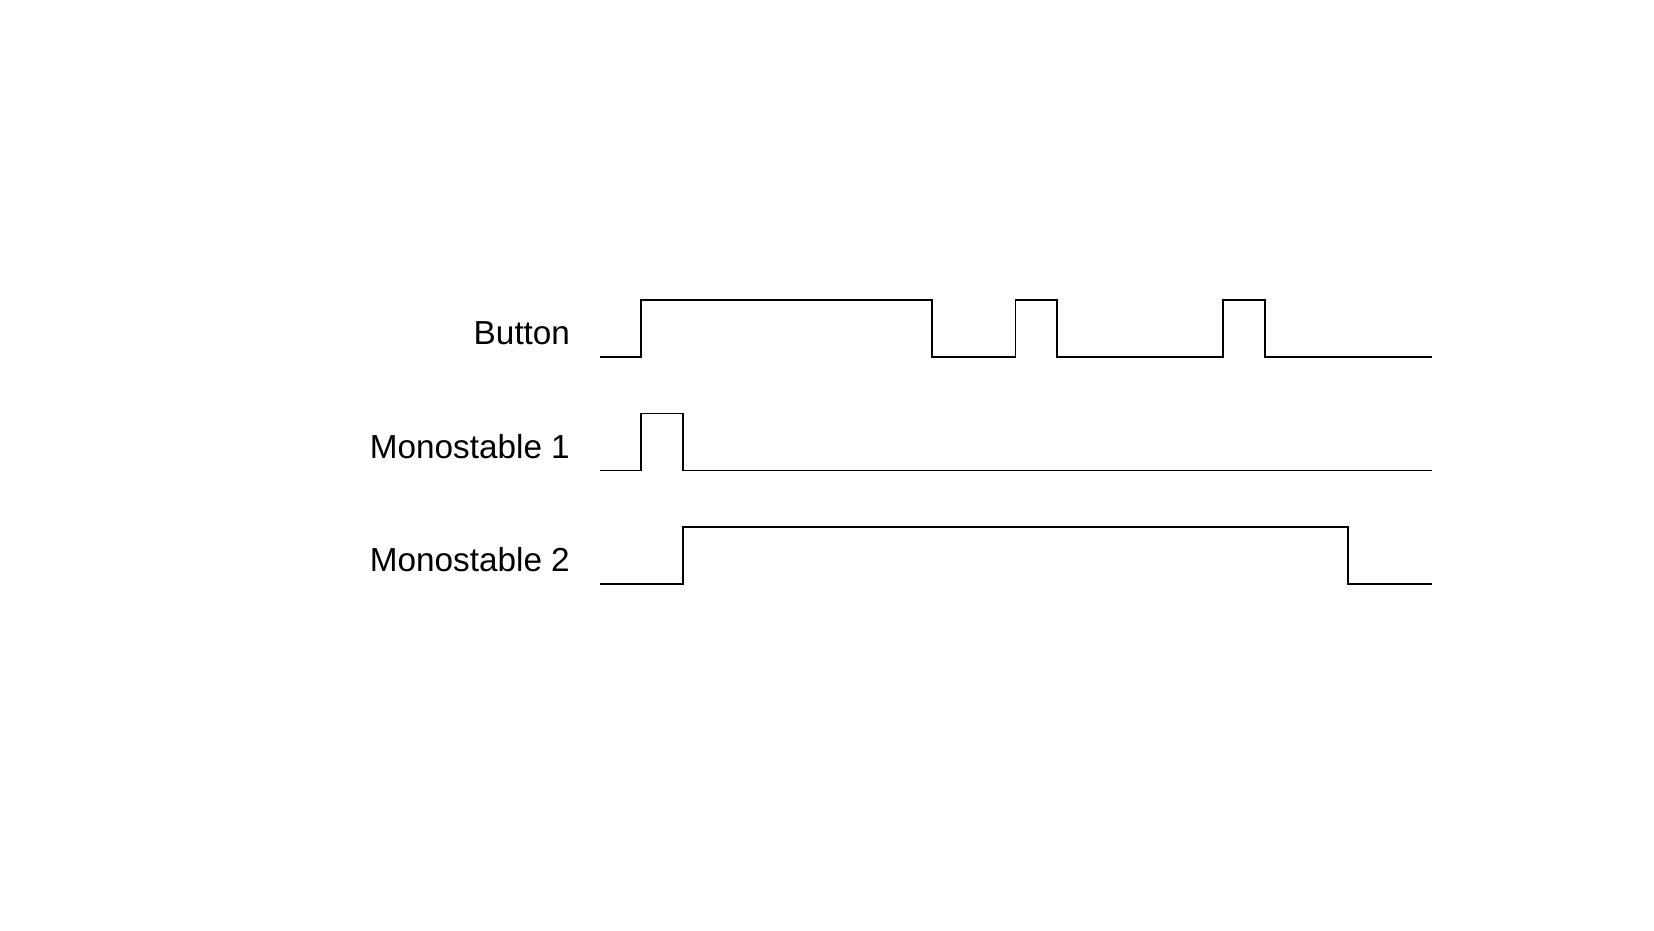

| | | | | | | | | | | | | | | | | | | | |
| --- | --- | --- | --- | --- | --- | --- | --- | --- | --- | --- | --- | --- | --- | --- | --- | --- | --- | --- | --- |
| | | | | | | | | | | | | | | | | | | | |
| | | | | | | | | | | | | | | | | | | | |
| | | | | | | | | | | | | | | | | | | | |
| | | | | | | | | | | | | | | | | | | | |
| Button |
| --- |
| |
| Monostable 1 |
| |
| Monostable 2 |